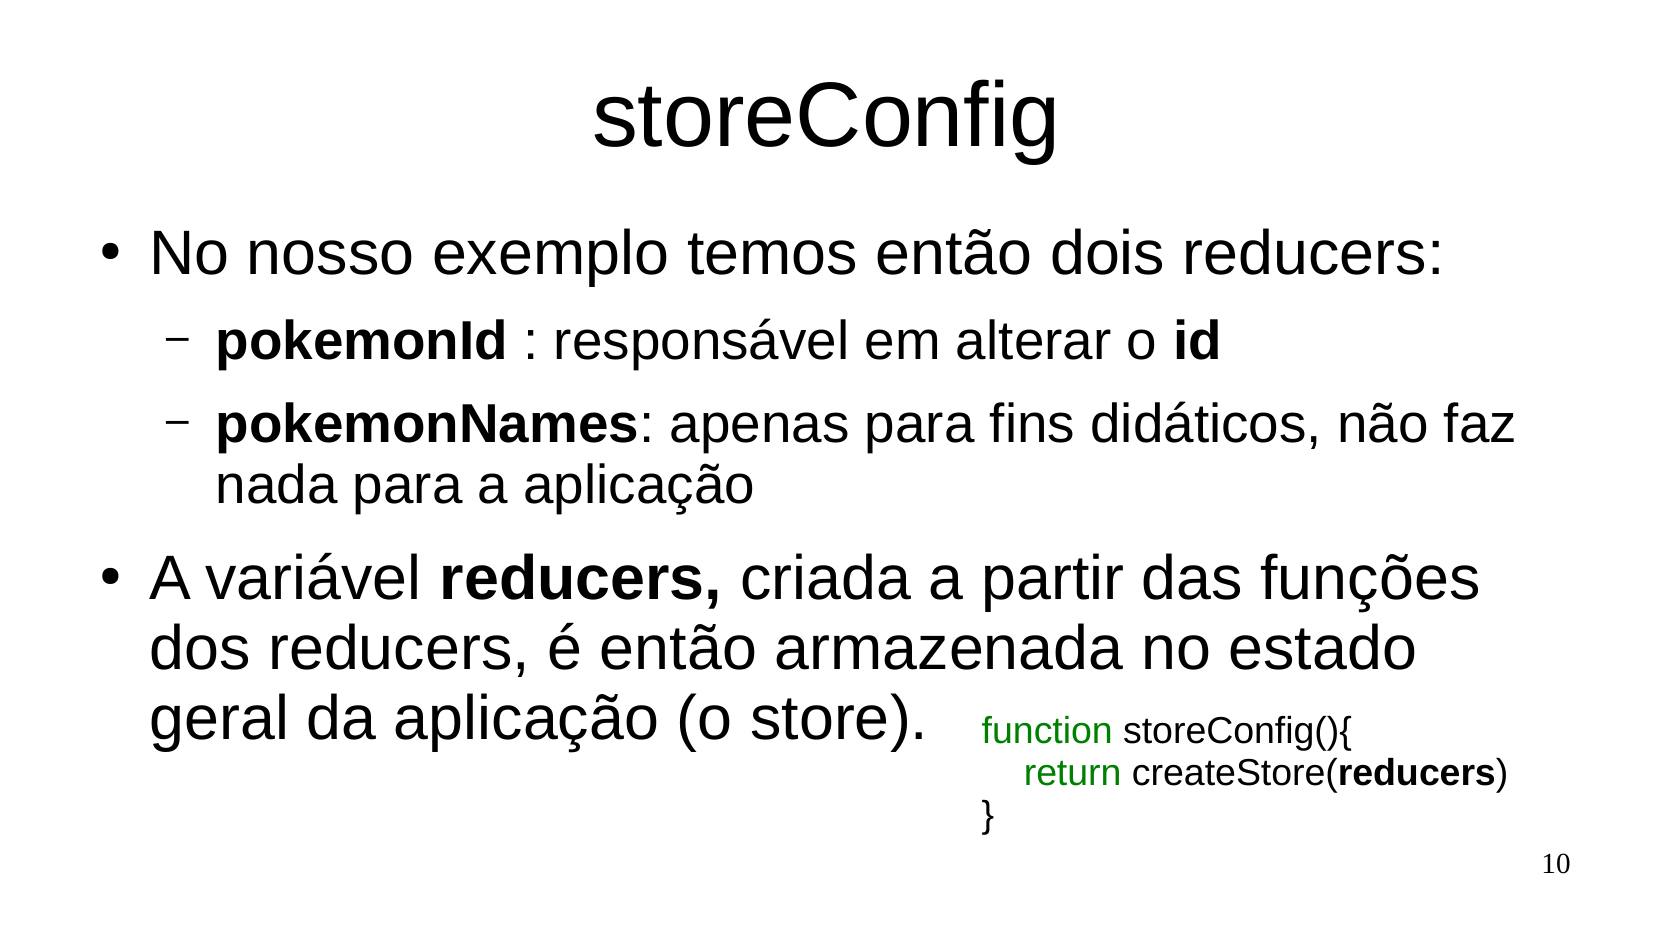

# storeConfig
No nosso exemplo temos então dois reducers:
pokemonId : responsável em alterar o id
pokemonNames: apenas para fins didáticos, não faz nada para a aplicação
A variável reducers, criada a partir das funções dos reducers, é então armazenada no estado geral da aplicação (o store).
function storeConfig(){
 return createStore(reducers)
}
10